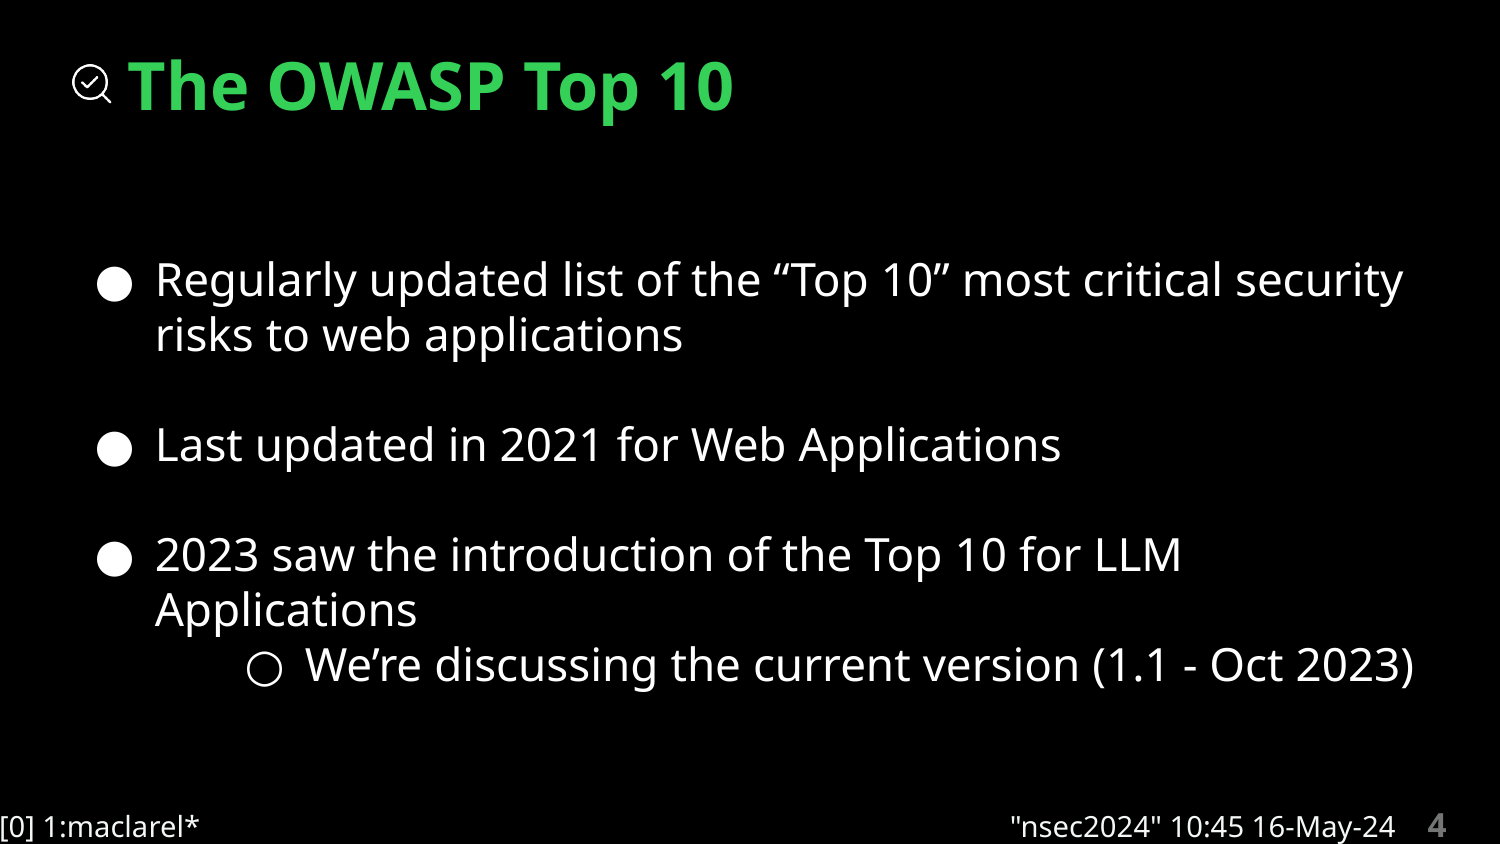

The OWASP Top 10
Regularly updated list of the “Top 10” most critical security risks to web applications
Last updated in 2021 for Web Applications
2023 saw the introduction of the Top 10 for LLM Applications
We’re discussing the current version (1.1 - Oct 2023)
[0] 1:maclarel* "nsec2024" 10:45 16-May-24 4